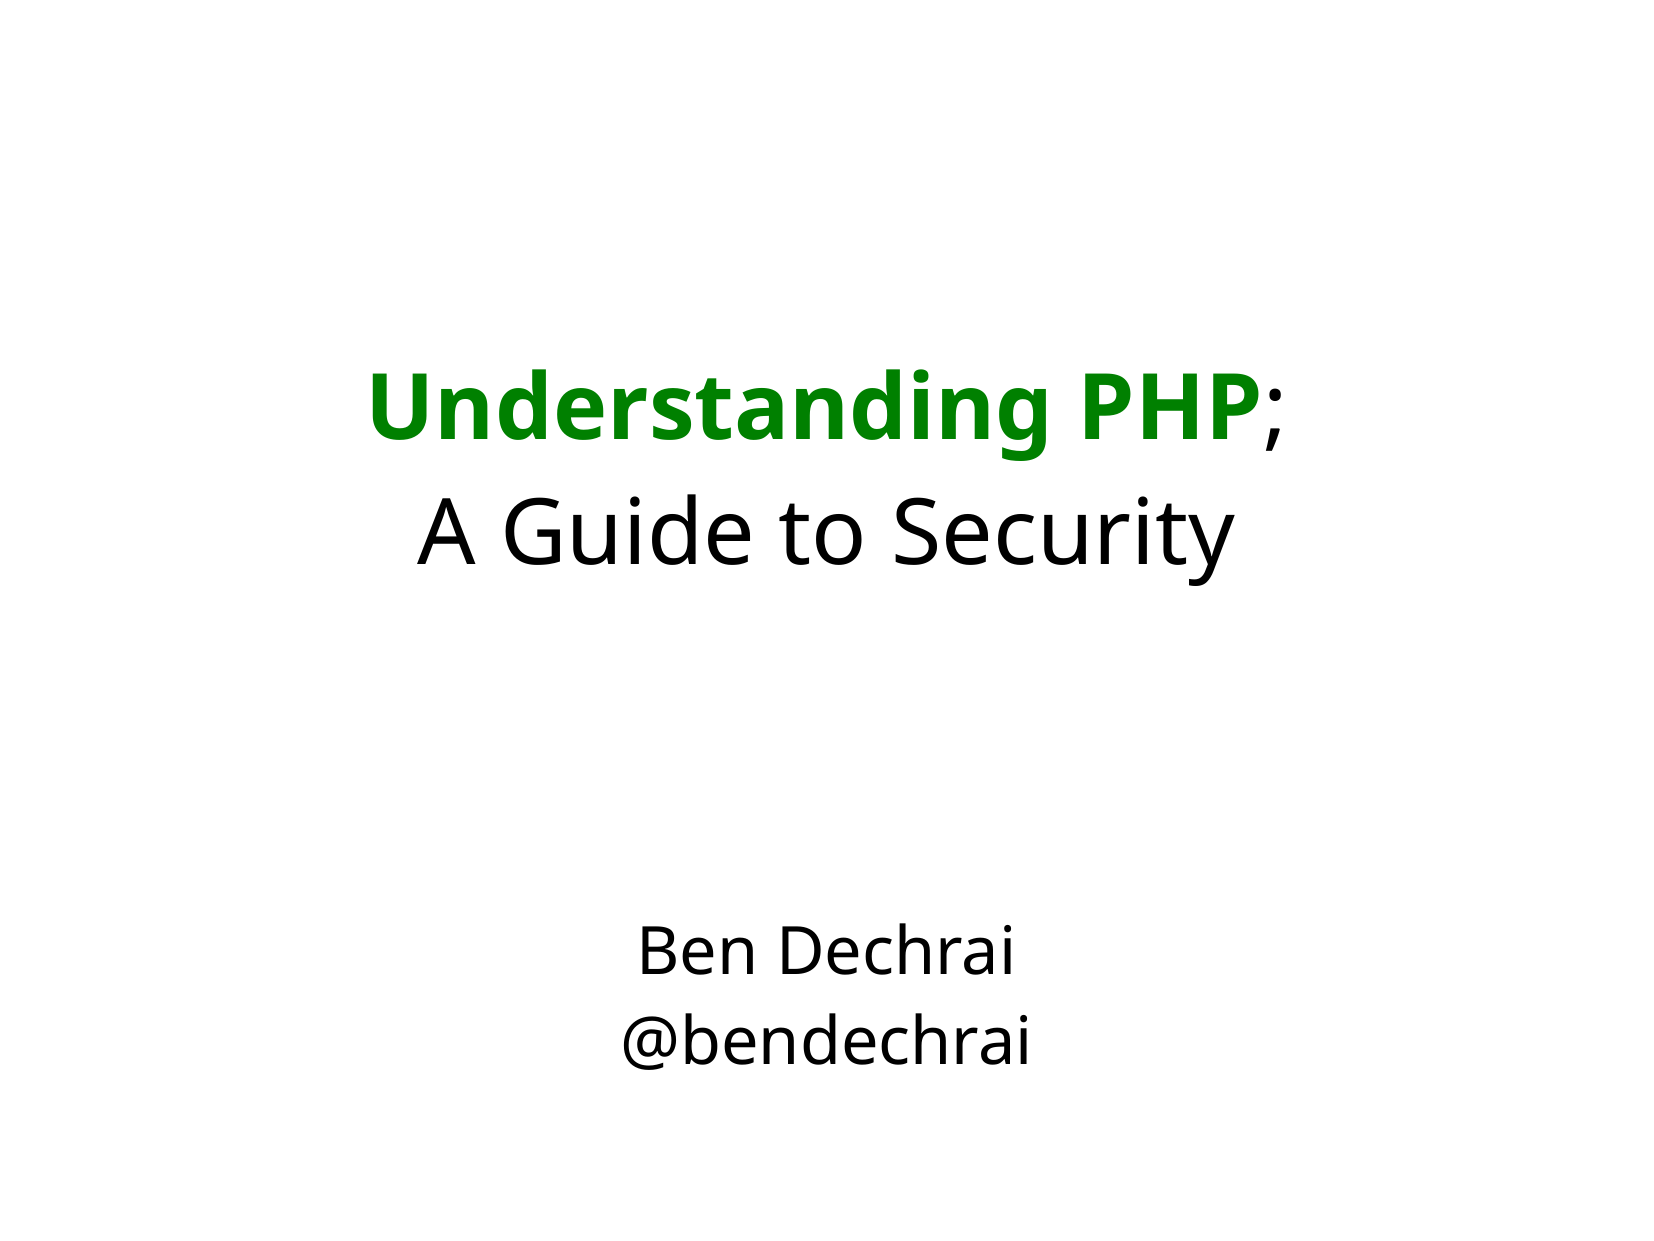

# Understanding PHP; A Guide to Security
Ben Dechrai
@bendechrai